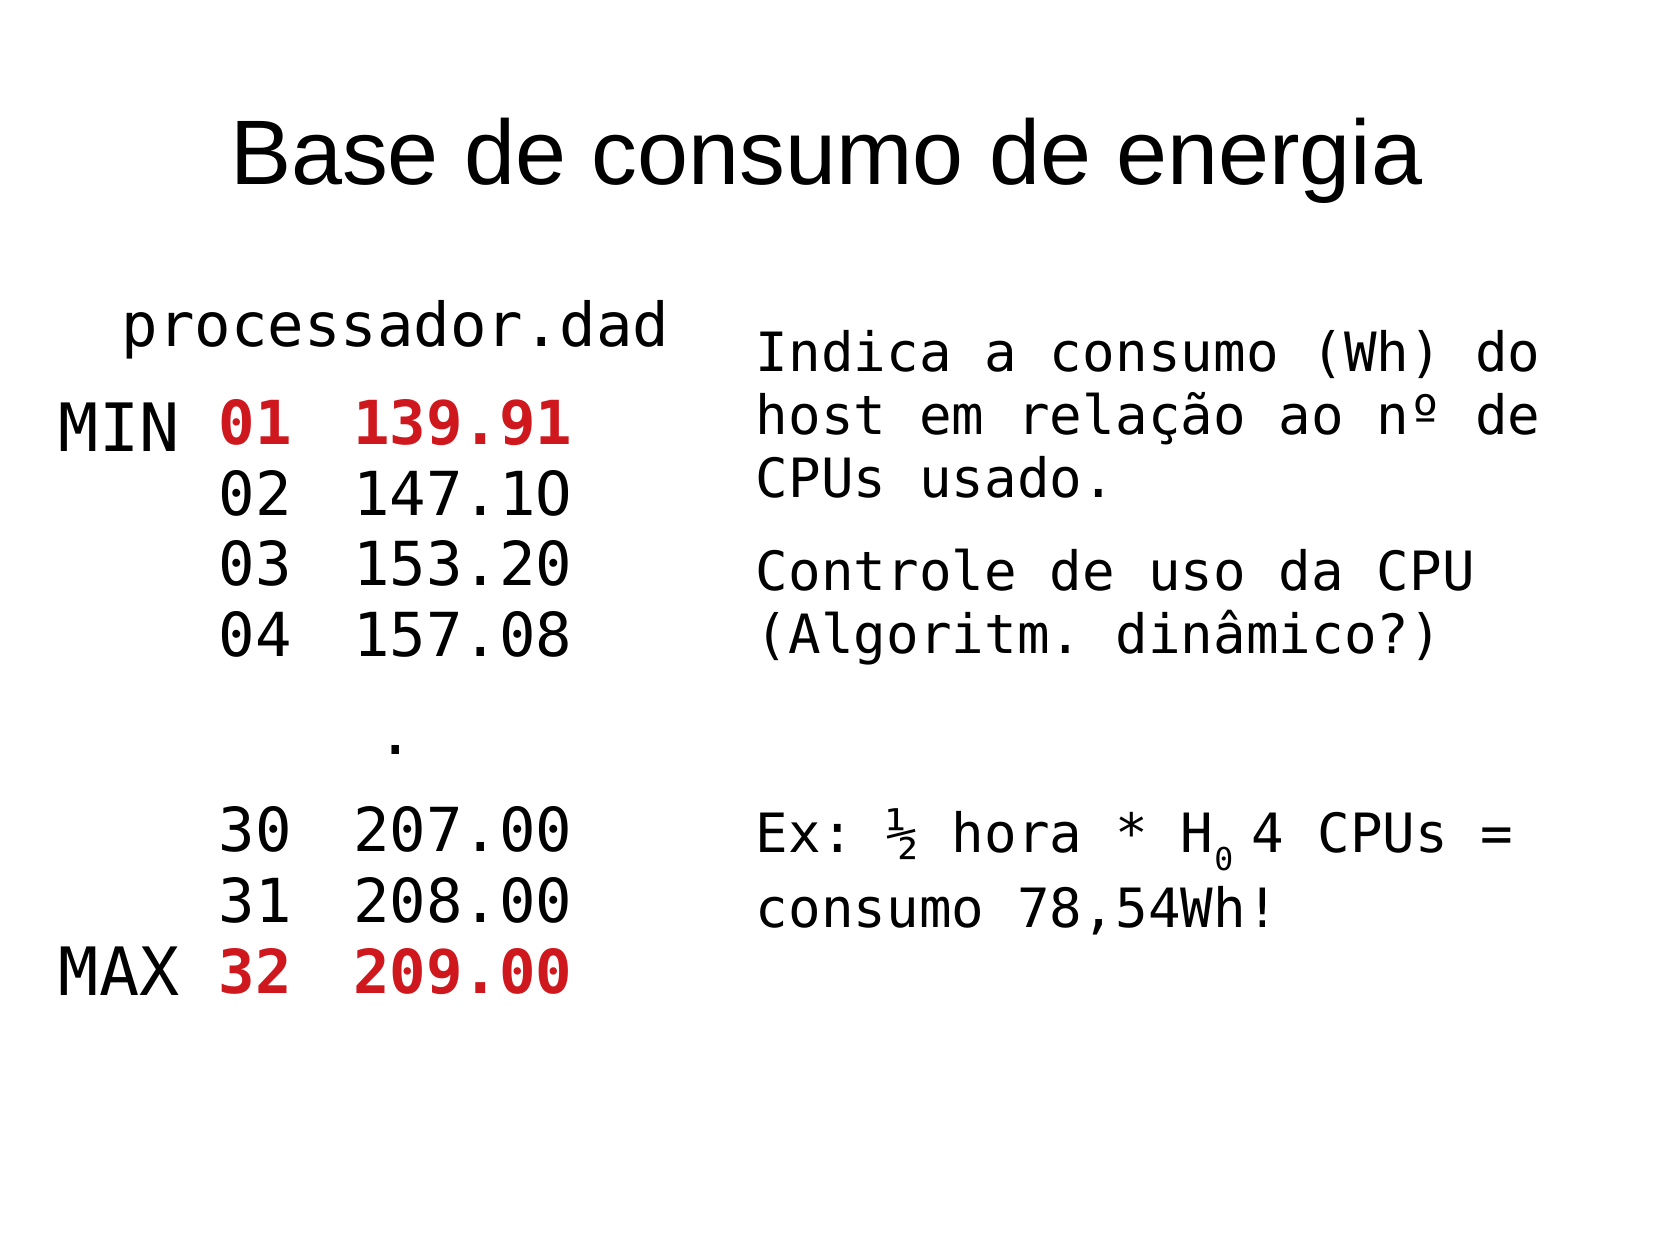

# Base de consumo de energia
processador.dad
01	139.91
02	147.1O
03	153.20
04	157.08
.
30	207.00
31	208.00
32	209.00
Indica a consumo (Wh) do host em relação ao nº de CPUs usado.
Controle de uso da CPU
(Algoritm. dinâmico?)
Ex: ½ hora * H0 4 CPUs = consumo 78,54Wh!
MIN
MAX